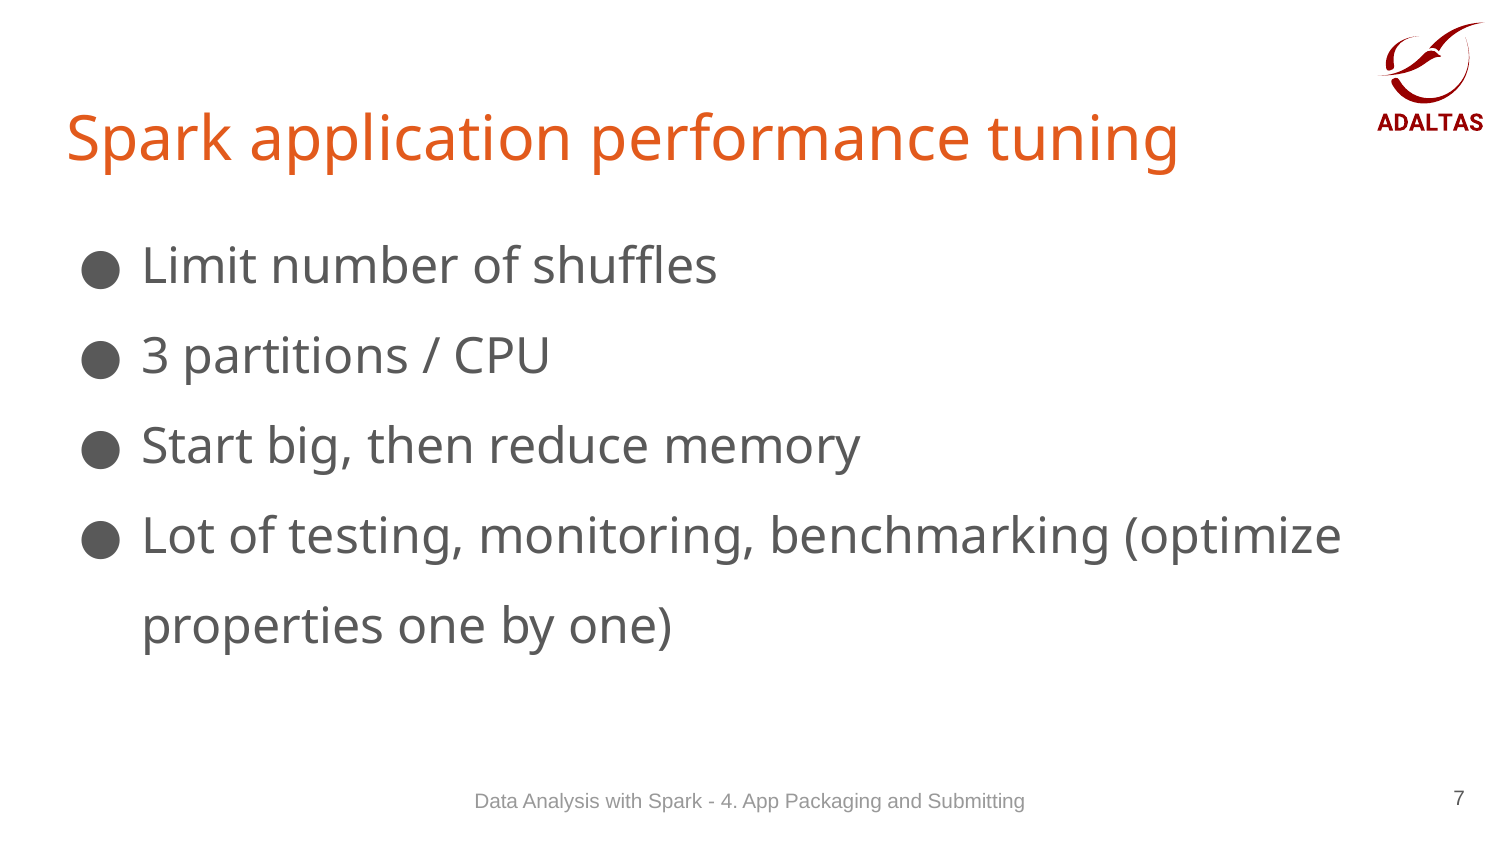

Spark application performance tuning
# Limit number of shuffles
3 partitions / CPU
Start big, then reduce memory
Lot of testing, monitoring, benchmarking (optimize properties one by one)
Data Analysis with Spark - 4. App Packaging and Submitting